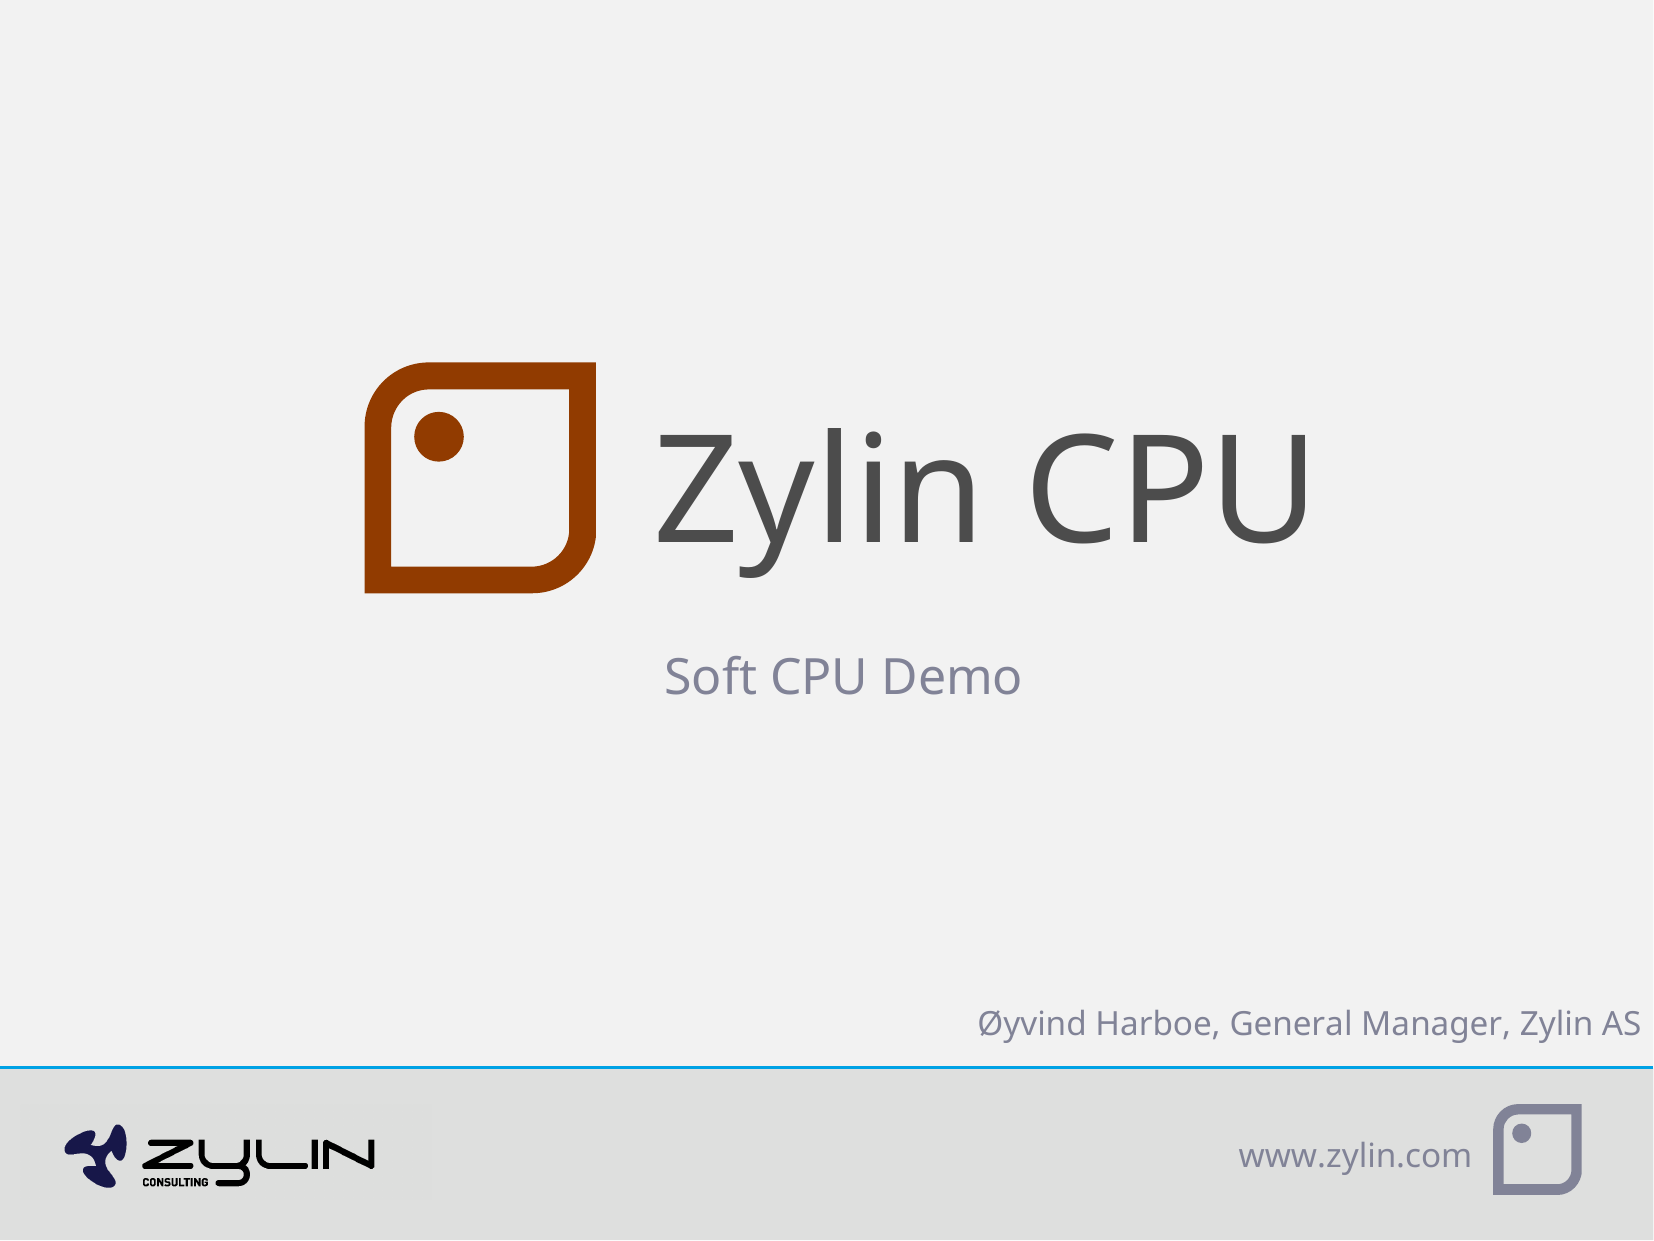

Zylin CPU
Soft CPU Demo
Øyvind Harboe, General Manager, Zylin AS